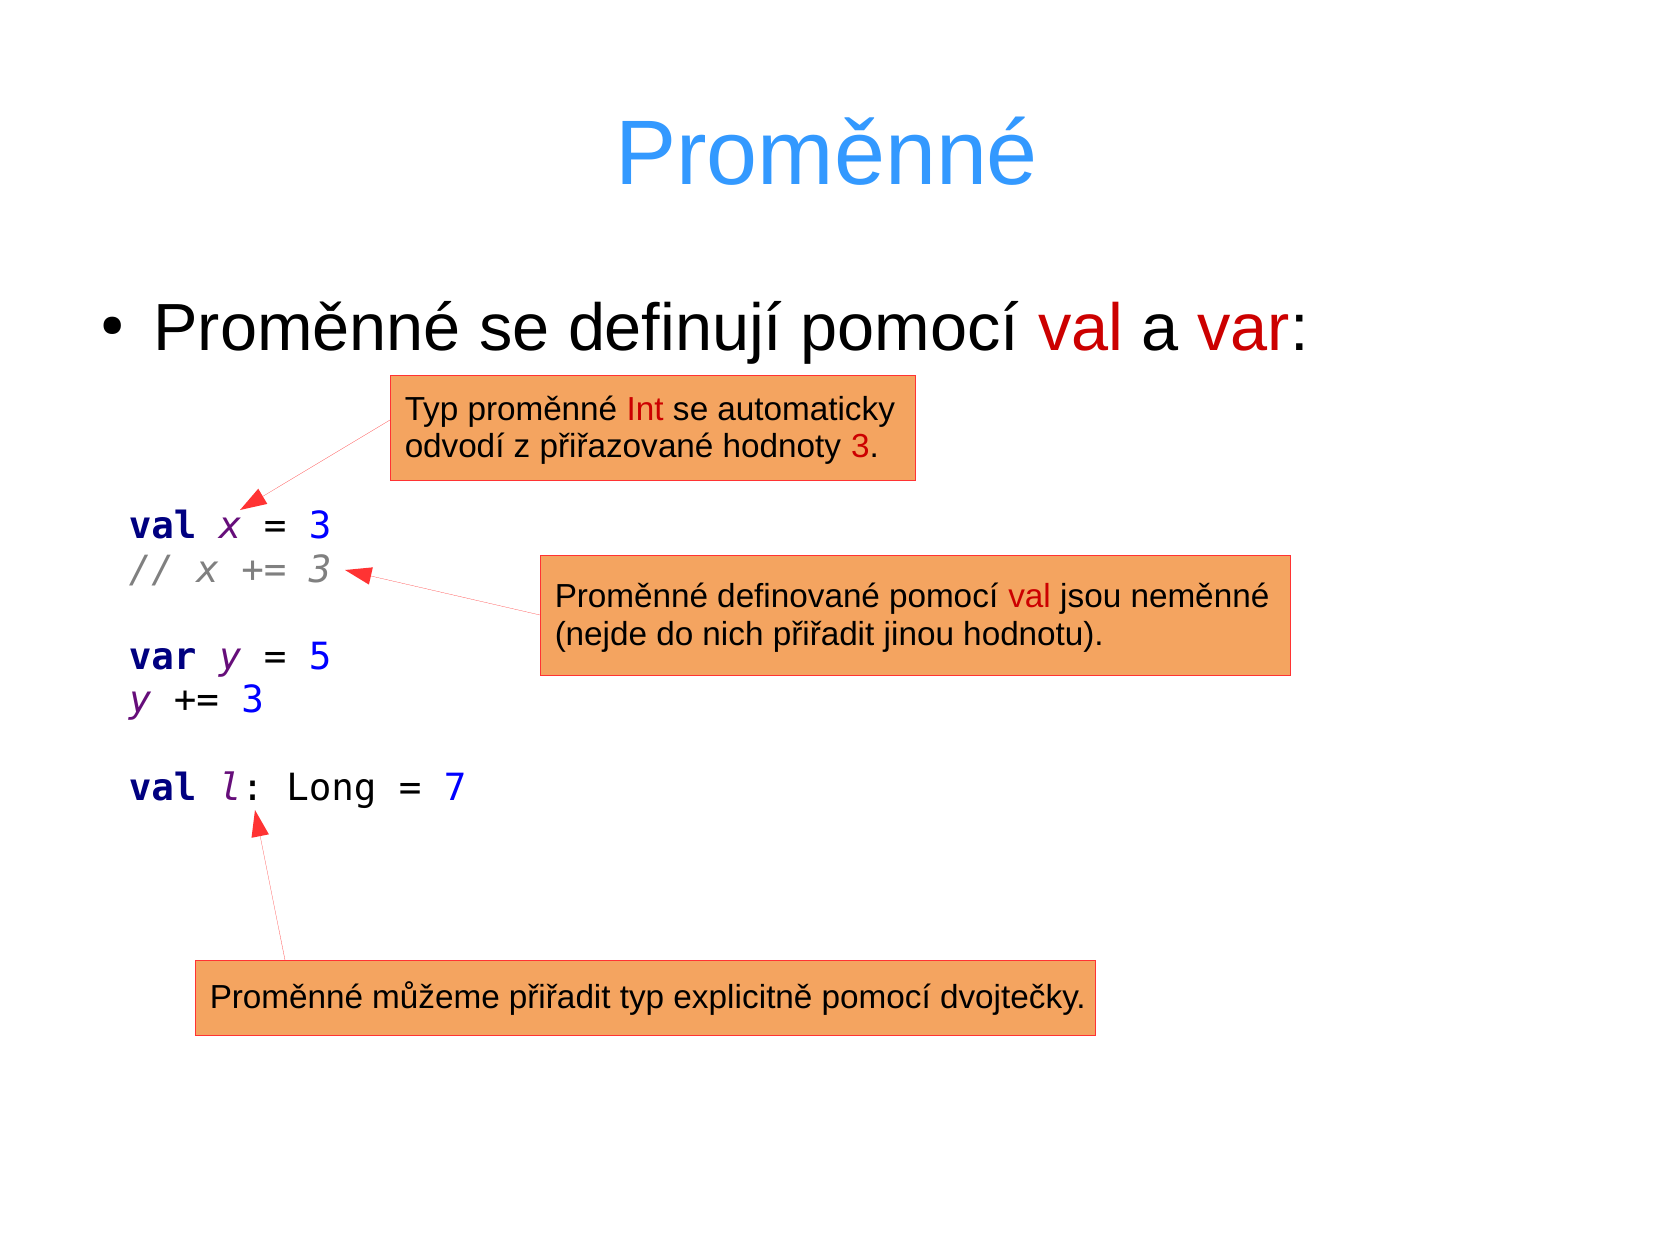

# Proměnné
Proměnné se definují pomocí val a var:
Typ proměnné Int se automaticky
odvodí z přiřazované hodnoty 3.
val x = 3
// x += 3
var y = 5
y += 3
val l: Long = 7
Proměnné definované pomocí val jsou neměnné
(nejde do nich přiřadit jinou hodnotu).
Proměnné můžeme přiřadit typ explicitně pomocí dvojtečky.